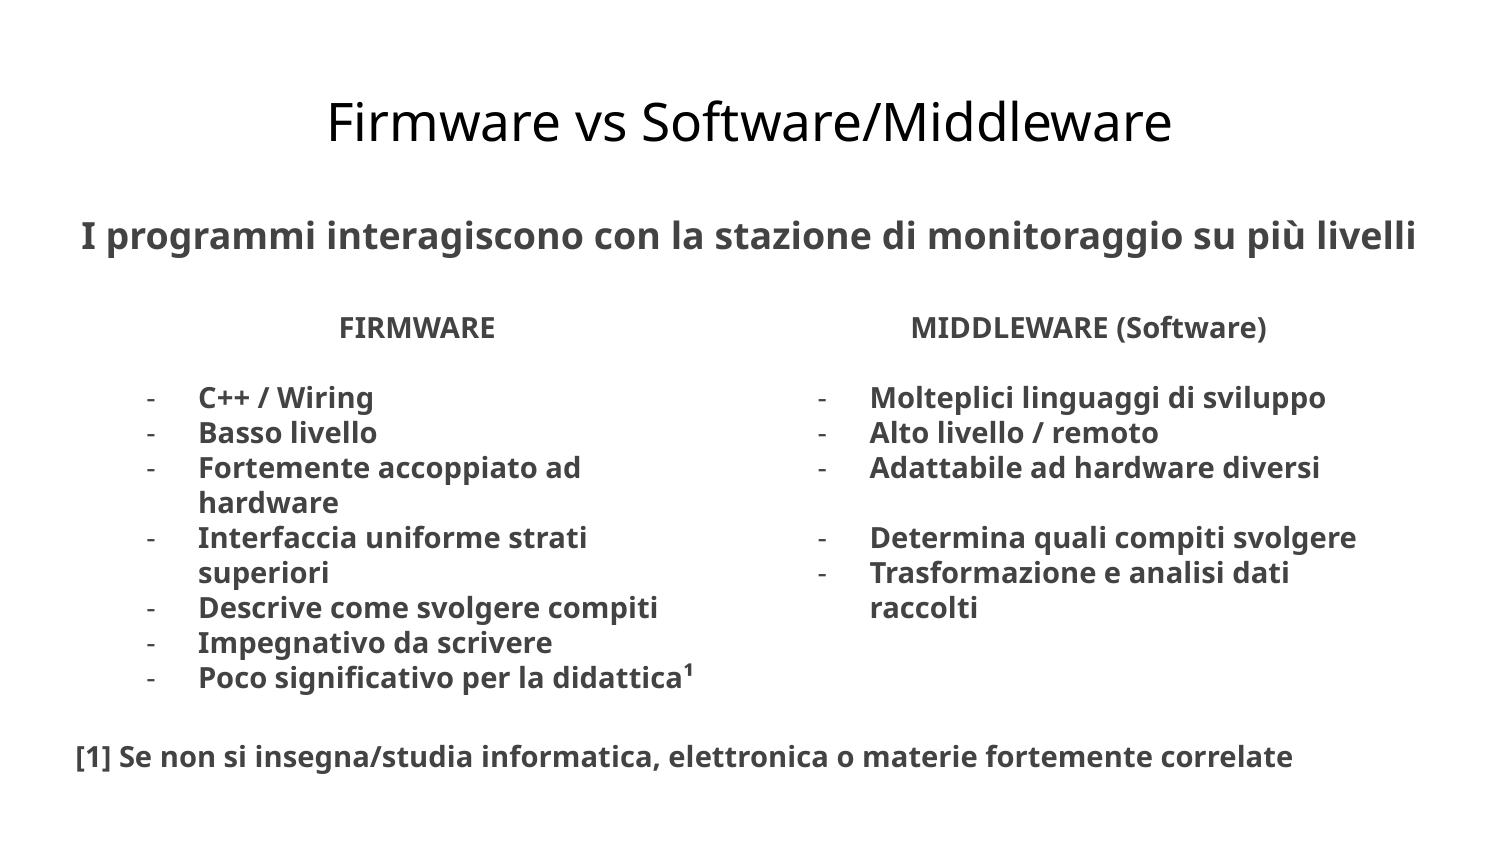

# Firmware vs Software/Middleware
I programmi interagiscono con la stazione di monitoraggio su più livelli
FIRMWARE
C++ / Wiring
Basso livello
Fortemente accoppiato ad hardware
Interfaccia uniforme strati superiori
Descrive come svolgere compiti
Impegnativo da scrivere
Poco significativo per la didattica¹
MIDDLEWARE (Software)
Molteplici linguaggi di sviluppo
Alto livello / remoto
Adattabile ad hardware diversi
Determina quali compiti svolgere
Trasformazione e analisi dati raccolti
[1] Se non si insegna/studia informatica, elettronica o materie fortemente correlate